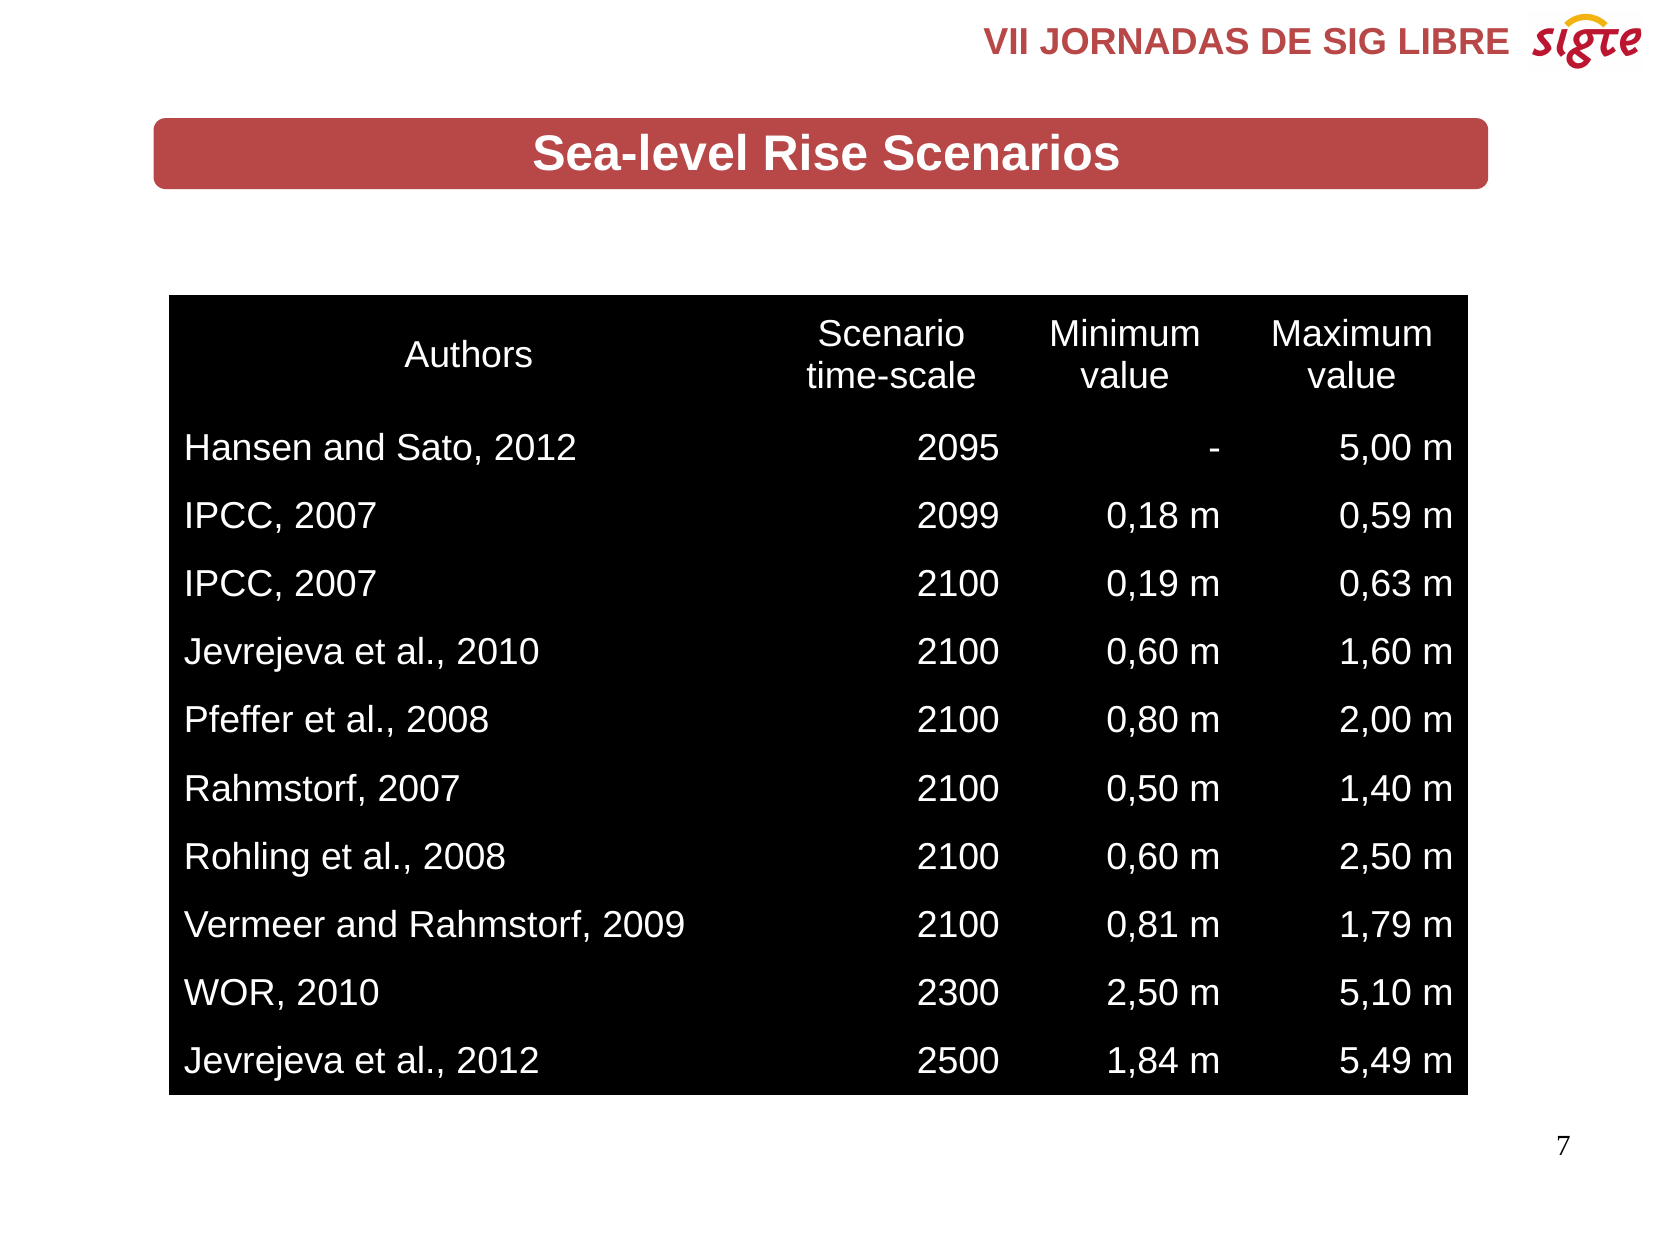

VII JORNADAS DE SIG LIBRE
# Sea-level Rise Scenarios
| Authors | Scenario time-scale | Minimum value | Maximum value |
| --- | --- | --- | --- |
| Hansen and Sato, 2012 | 2095 | - | 5,00 m |
| IPCC, 2007 | 2099 | 0,18 m | 0,59 m |
| IPCC, 2007 | 2100 | 0,19 m | 0,63 m |
| Jevrejeva et al., 2010 | 2100 | 0,60 m | 1,60 m |
| Pfeffer et al., 2008 | 2100 | 0,80 m | 2,00 m |
| Rahmstorf, 2007 | 2100 | 0,50 m | 1,40 m |
| Rohling et al., 2008 | 2100 | 0,60 m | 2,50 m |
| Vermeer and Rahmstorf, 2009 | 2100 | 0,81 m | 1,79 m |
| WOR, 2010 | 2300 | 2,50 m | 5,10 m |
| Jevrejeva et al., 2012 | 2500 | 1,84 m | 5,49 m |
7